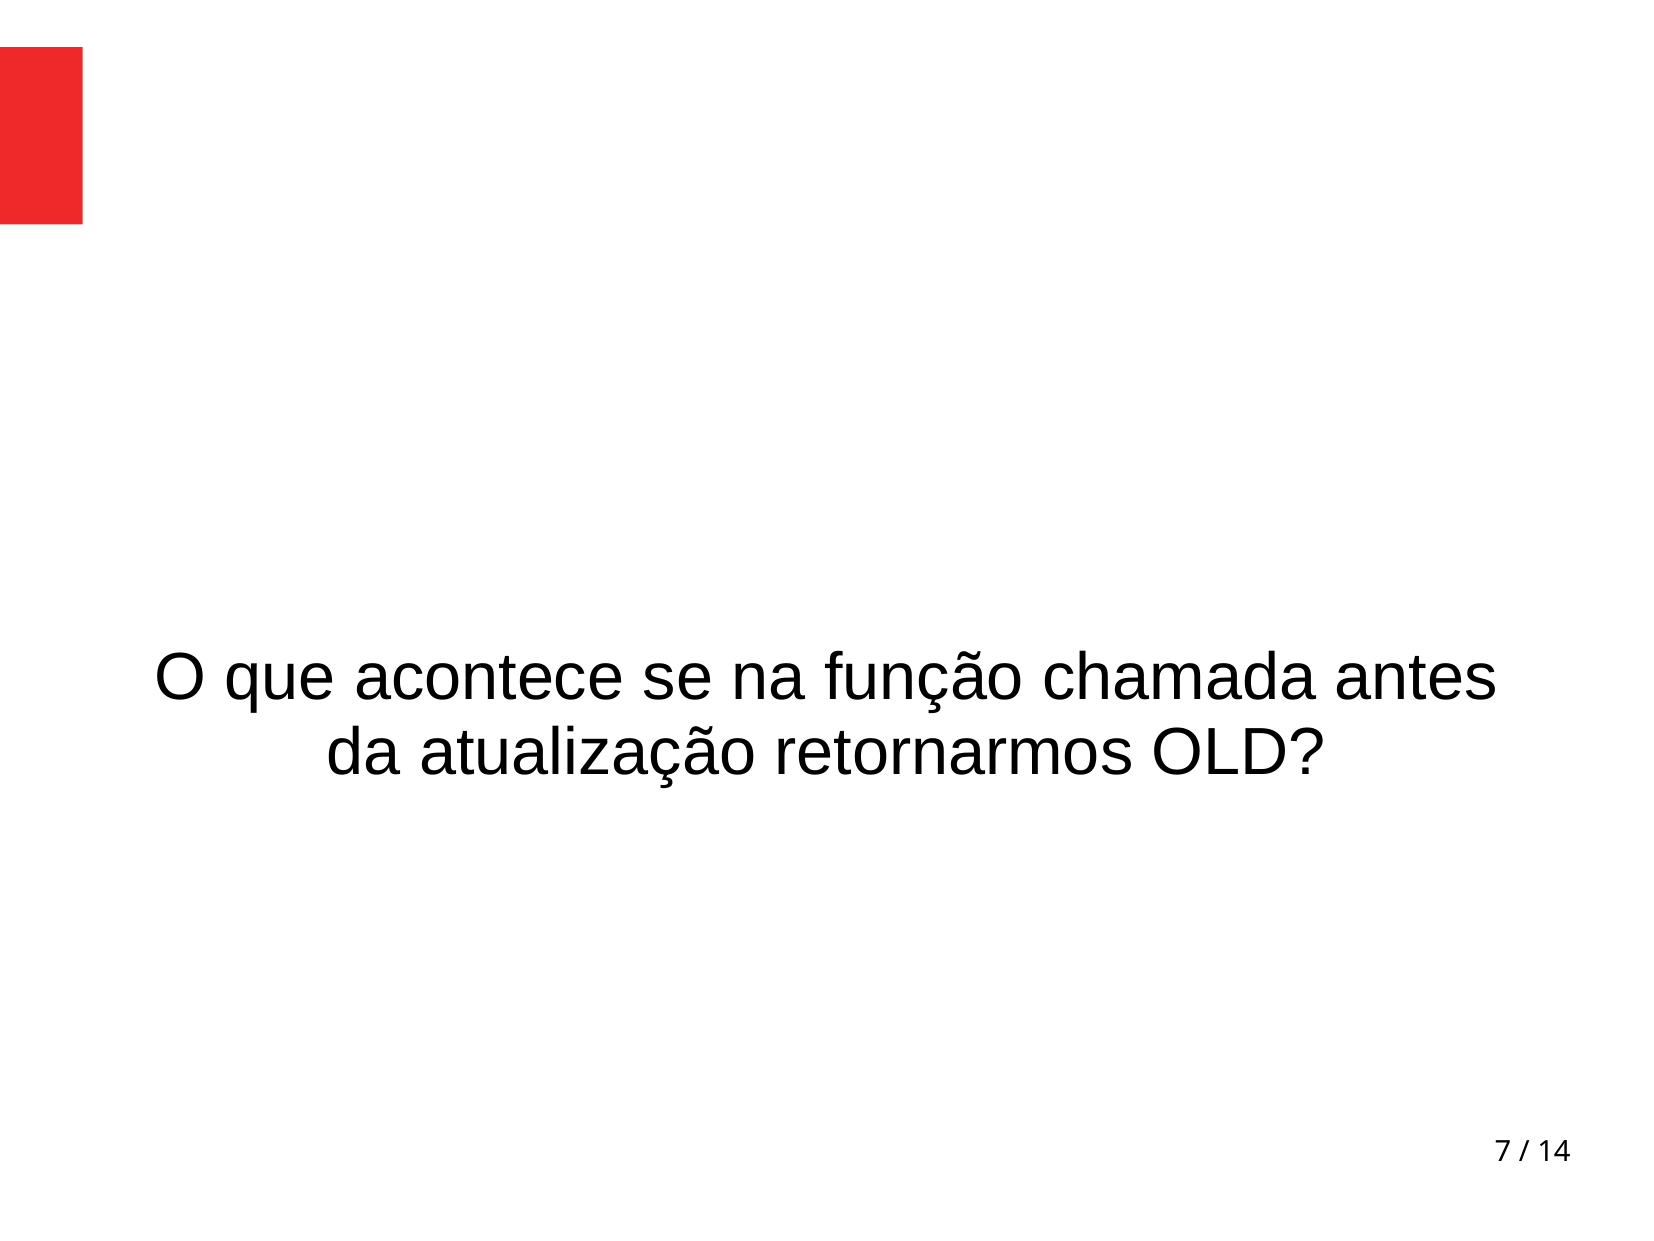

#
O que acontece se na função chamada antes da atualização retornarmos OLD?
7